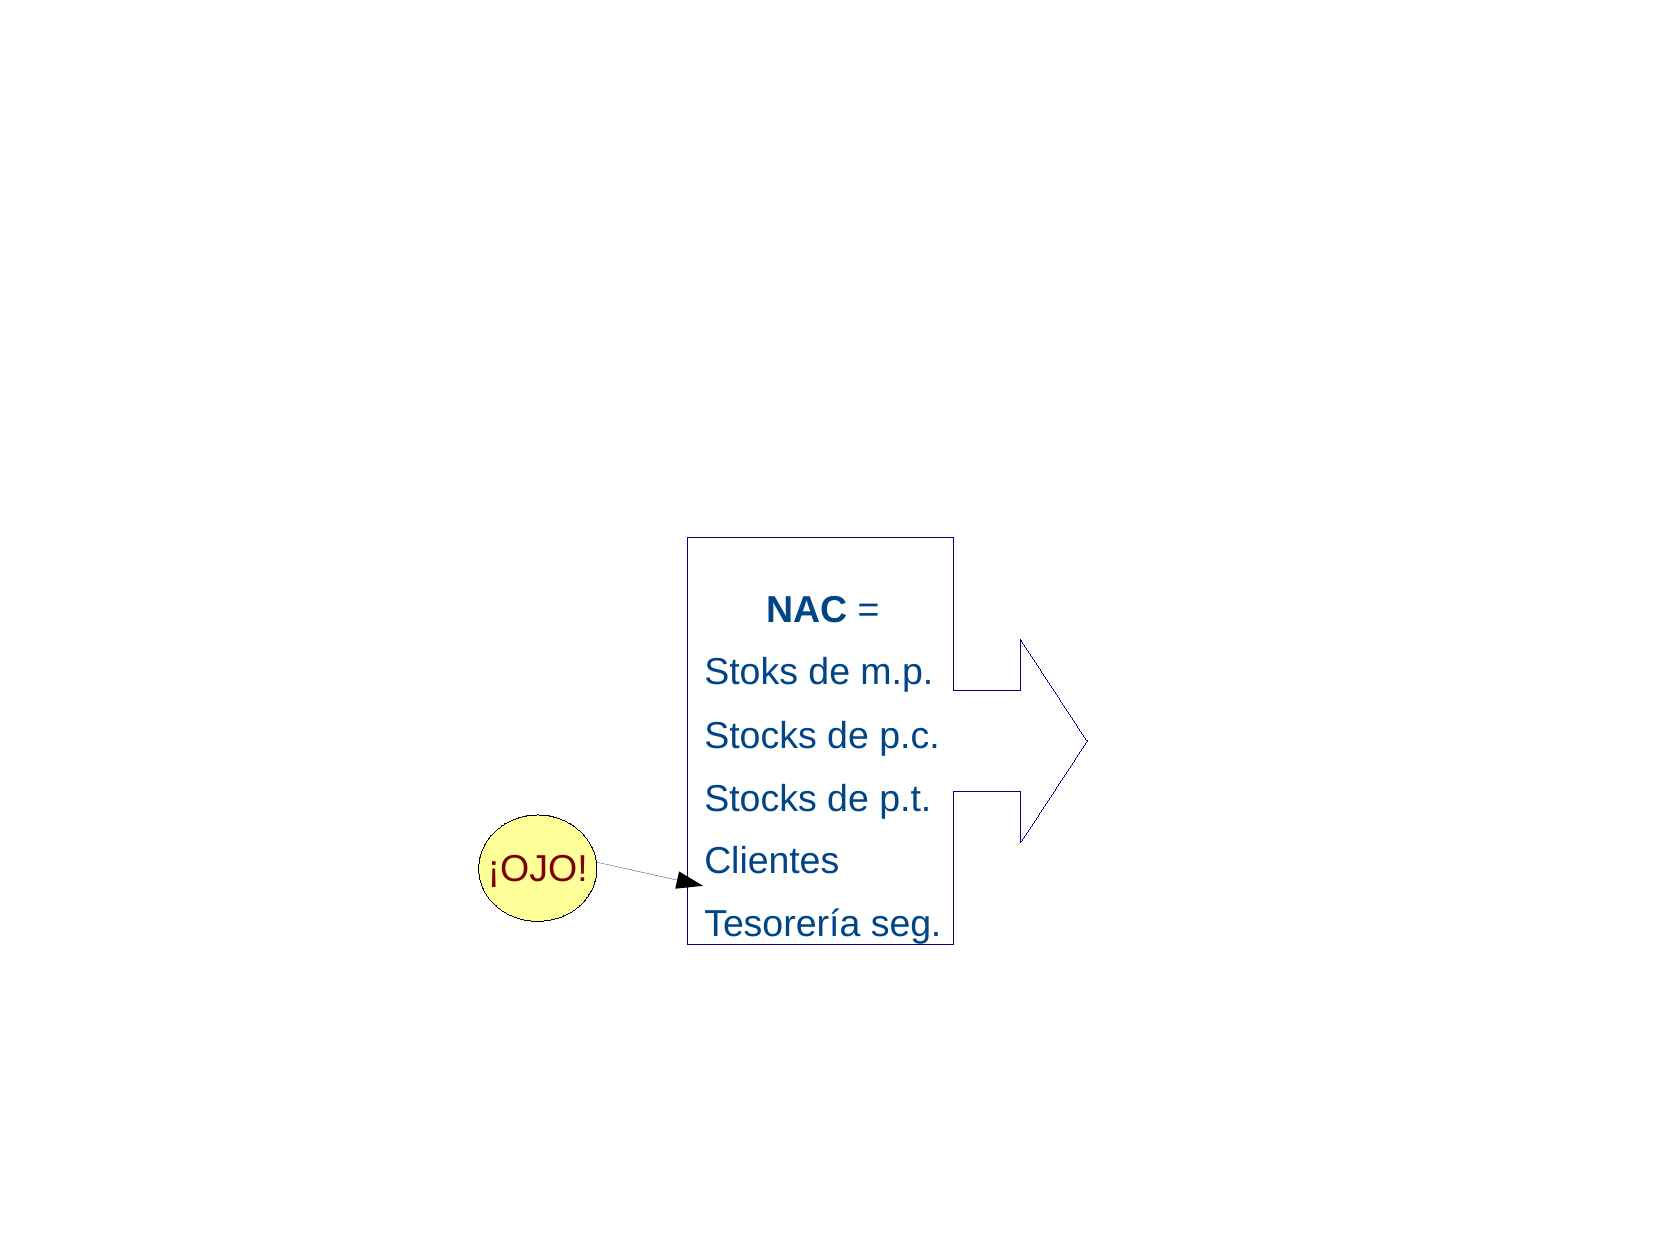

NAC =
Stoks de m.p.
Stocks de p.c.
Stocks de p.t.
Clientes
Tesorería seg.
¡OJO!